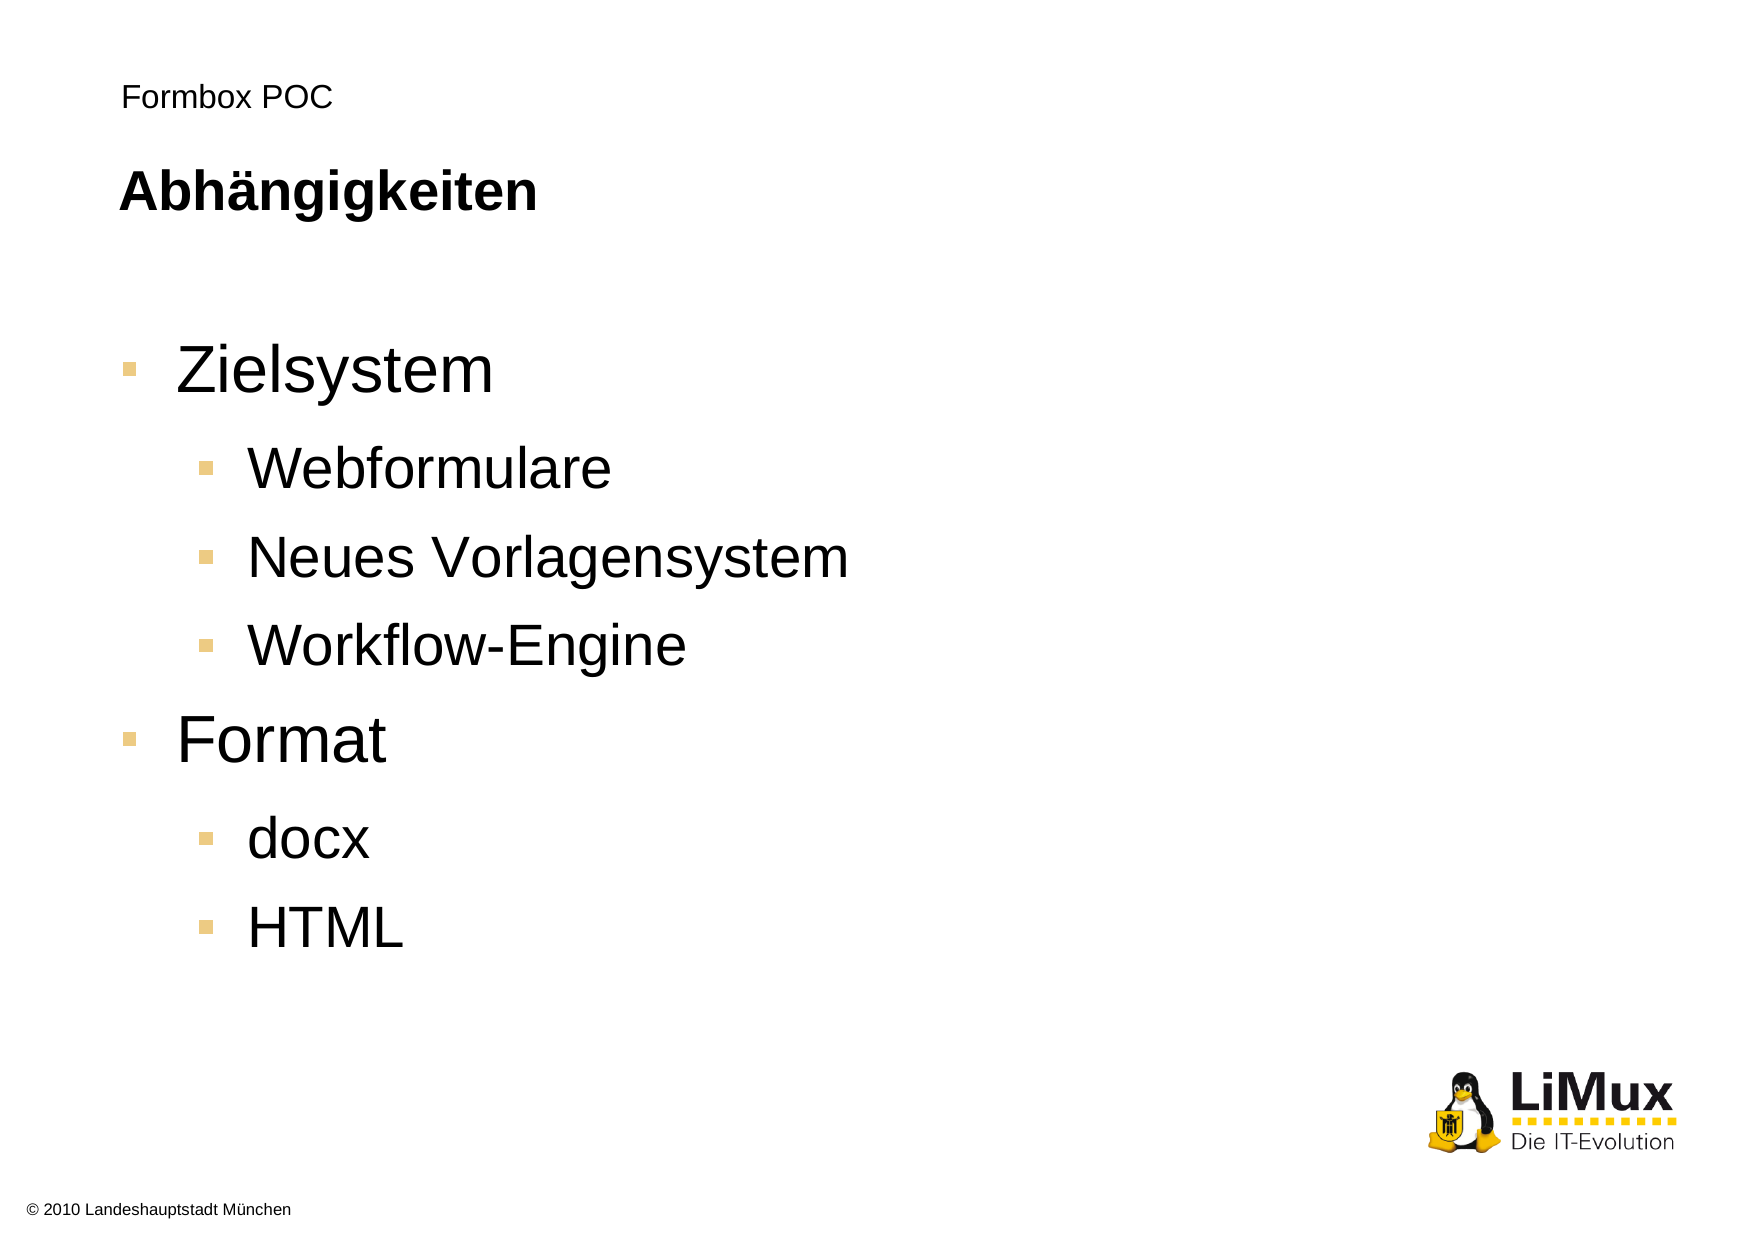

# Abhängigkeiten
Zielsystem
Webformulare
Neues Vorlagensystem
Workflow-Engine
Format
docx
HTML